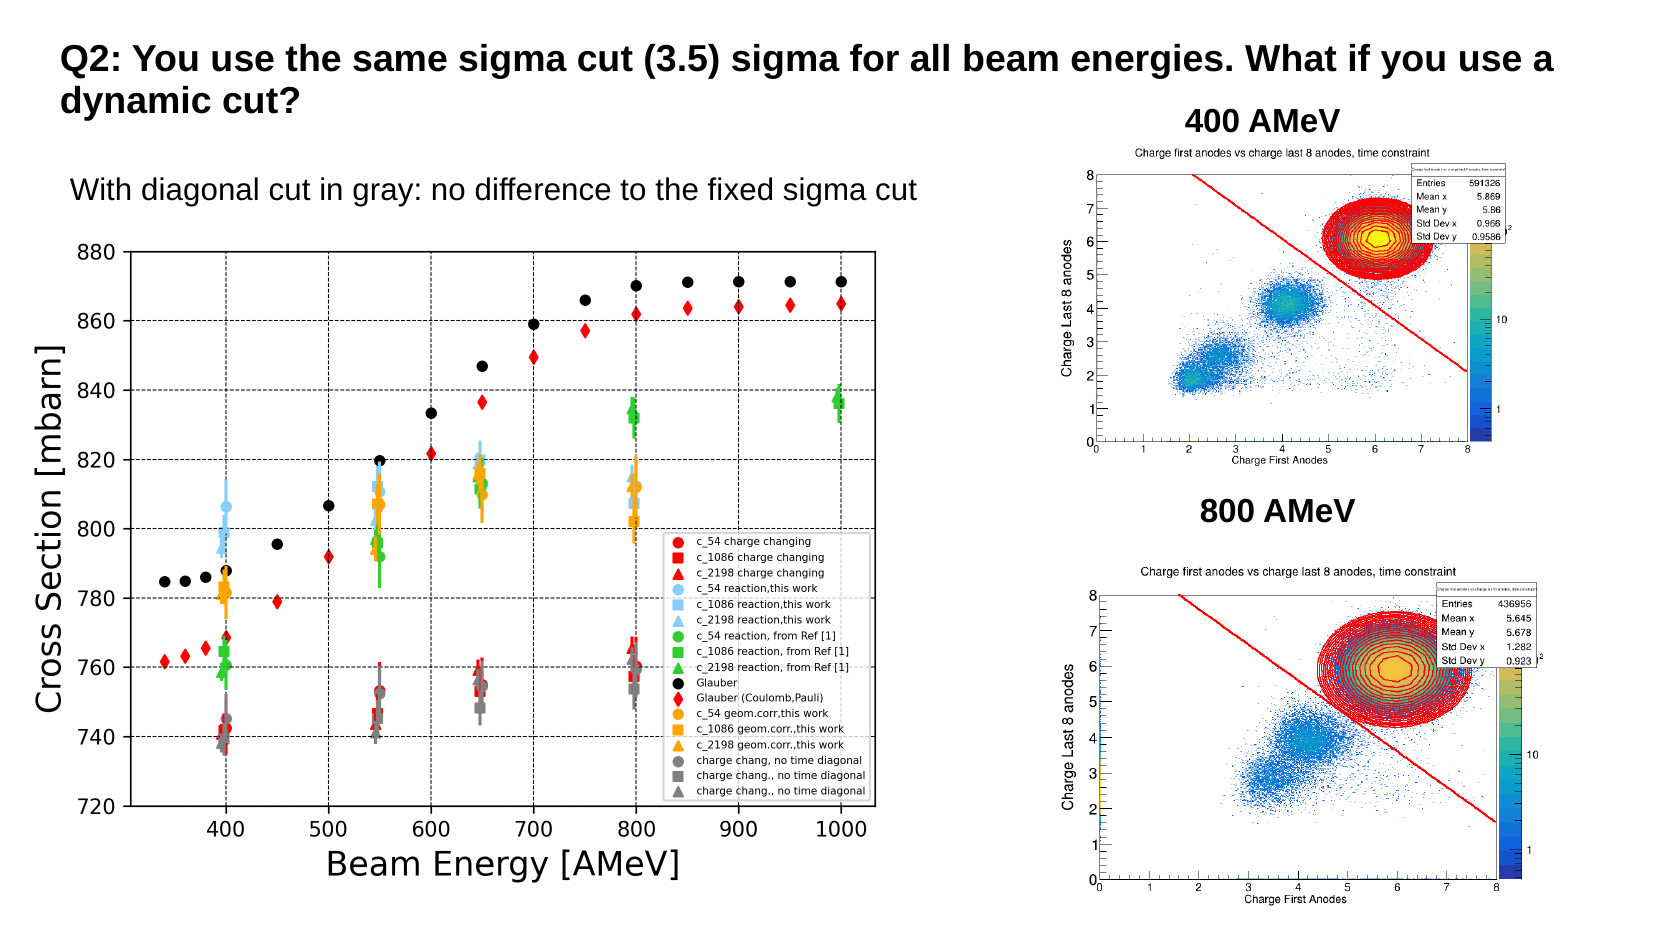

Q2: You use the same sigma cut (3.5) sigma for all beam energies. What if you use a dynamic cut?
400 AMeV
With diagonal cut in gray: no difference to the fixed sigma cut
800 AMeV